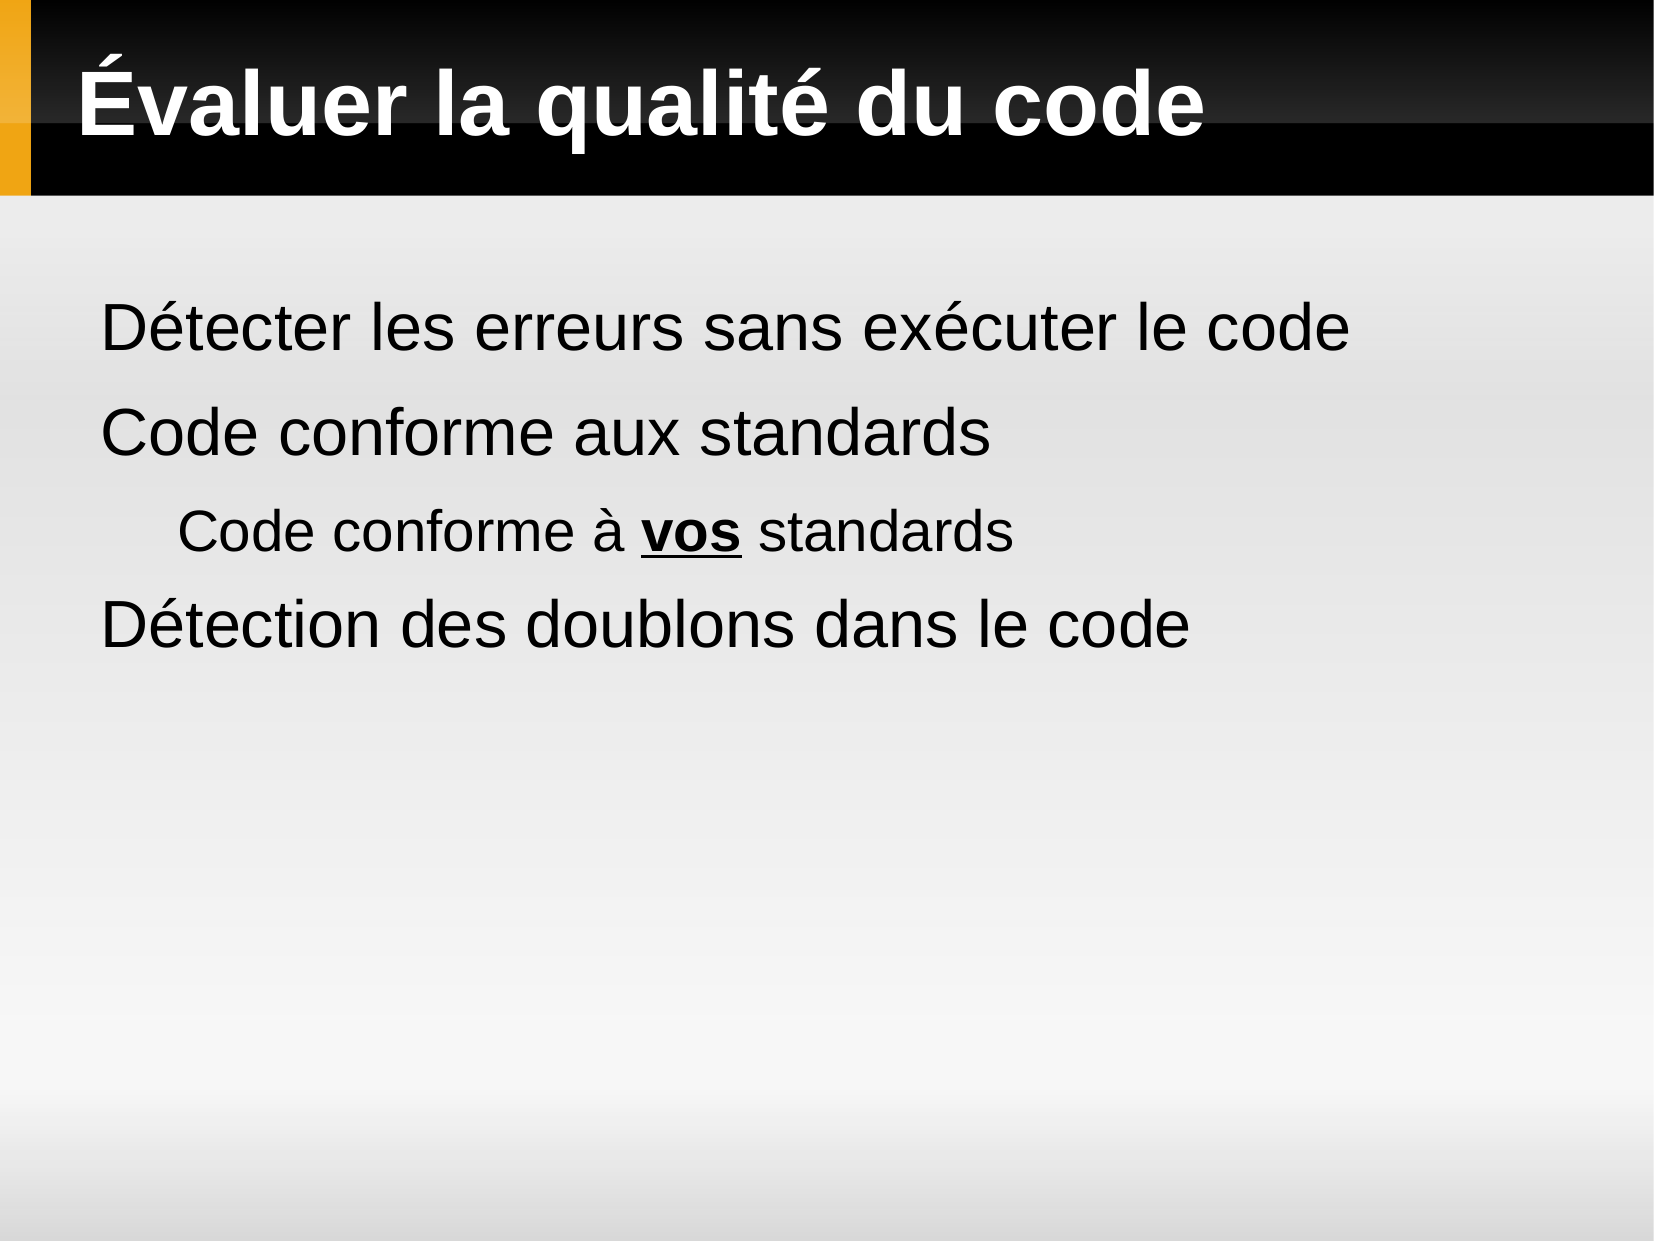

# Évaluer la qualité du code
Détecter les erreurs sans exécuter le code
Code conforme aux standards
Code conforme à vos standards
Détection des doublons dans le code